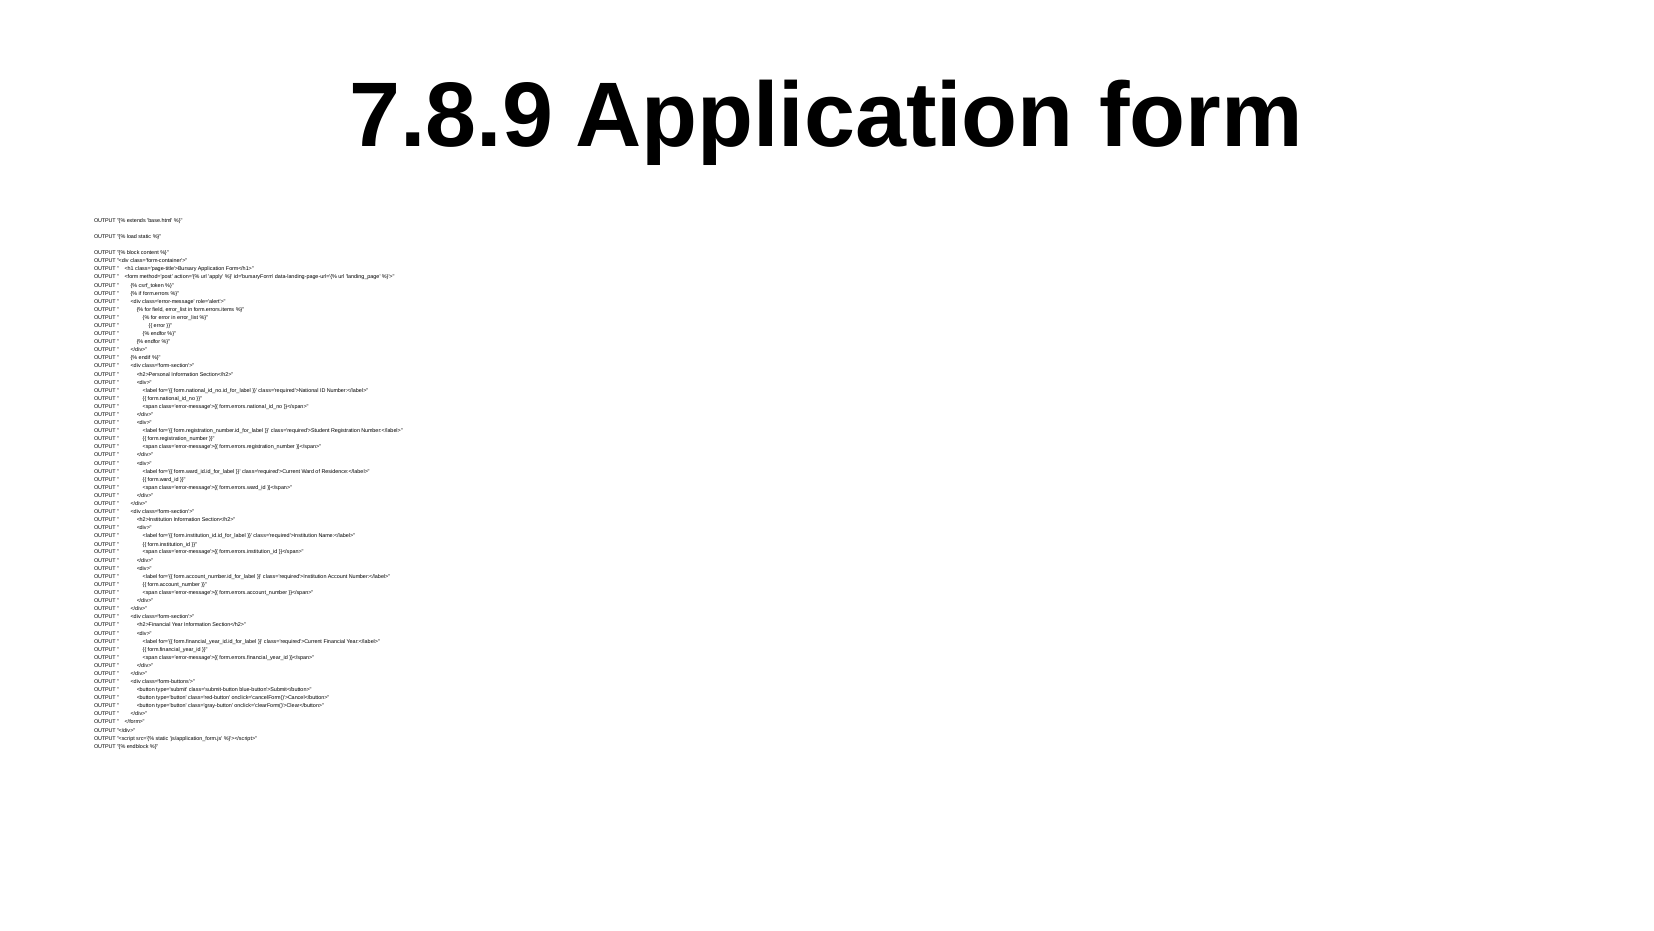

# 7.8.9 Application form
OUTPUT "{% extends 'base.html' %}"
OUTPUT "{% load static %}"
OUTPUT "{% block content %}"
OUTPUT "<div class='form-container'>"
OUTPUT " <h1 class='page-title'>Bursary Application Form</h1>"
OUTPUT " <form method='post' action='{% url 'apply' %}' id='bursaryForm' data-landing-page-url='{% url 'landing_page' %}'>"
OUTPUT " {% csrf_token %}"
OUTPUT " {% if form.errors %}"
OUTPUT " <div class='error-message' role='alert'>"
OUTPUT " {% for field, error_list in form.errors.items %}"
OUTPUT " {% for error in error_list %}"
OUTPUT " {{ error }}"
OUTPUT " {% endfor %}"
OUTPUT " {% endfor %}"
OUTPUT " </div>"
OUTPUT " {% endif %}"
OUTPUT " <div class='form-section'>"
OUTPUT " <h2>Personal Information Section</h2>"
OUTPUT " <div>"
OUTPUT " <label for='{{ form.national_id_no.id_for_label }}' class='required'>National ID Number:</label>"
OUTPUT " {{ form.national_id_no }}"
OUTPUT " <span class='error-message'>{{ form.errors.national_id_no }}</span>"
OUTPUT " </div>"
OUTPUT " <div>"
OUTPUT " <label for='{{ form.registration_number.id_for_label }}' class='required'>Student Registration Number:</label>"
OUTPUT " {{ form.registration_number }}"
OUTPUT " <span class='error-message'>{{ form.errors.registration_number }}</span>"
OUTPUT " </div>"
OUTPUT " <div>"
OUTPUT " <label for='{{ form.ward_id.id_for_label }}' class='required'>Current Ward of Residence:</label>"
OUTPUT " {{ form.ward_id }}"
OUTPUT " <span class='error-message'>{{ form.errors.ward_id }}</span>"
OUTPUT " </div>"
OUTPUT " </div>"
OUTPUT " <div class='form-section'>"
OUTPUT " <h2>Institution Information Section</h2>"
OUTPUT " <div>"
OUTPUT " <label for='{{ form.institution_id.id_for_label }}' class='required'>Institution Name:</label>"
OUTPUT " {{ form.institution_id }}"
OUTPUT " <span class='error-message'>{{ form.errors.institution_id }}</span>"
OUTPUT " </div>"
OUTPUT " <div>"
OUTPUT " <label for='{{ form.account_number.id_for_label }}' class='required'>Institution Account Number:</label>"
OUTPUT " {{ form.account_number }}"
OUTPUT " <span class='error-message'>{{ form.errors.account_number }}</span>"
OUTPUT " </div>"
OUTPUT " </div>"
OUTPUT " <div class='form-section'>"
OUTPUT " <h2>Financial Year Information Section</h2>"
OUTPUT " <div>"
OUTPUT " <label for='{{ form.financial_year_id.id_for_label }}' class='required'>Current Financial Year:</label>"
OUTPUT " {{ form.financial_year_id }}"
OUTPUT " <span class='error-message'>{{ form.errors.financial_year_id }}</span>"
OUTPUT " </div>"
OUTPUT " </div>"
OUTPUT " <div class='form-buttons'>"
OUTPUT " <button type='submit' class='submit-button blue-button'>Submit</button>"
OUTPUT " <button type='button' class='red-button' onclick='cancelForm()'>Cancel</button>"
OUTPUT " <button type='button' class='gray-button' onclick='clearForm()'>Clear</button>"
OUTPUT " </div>"
OUTPUT " </form>"
OUTPUT "</div>"
OUTPUT "<script src='{% static 'js/application_form.js' %}'></script>"
OUTPUT "{% endblock %}"